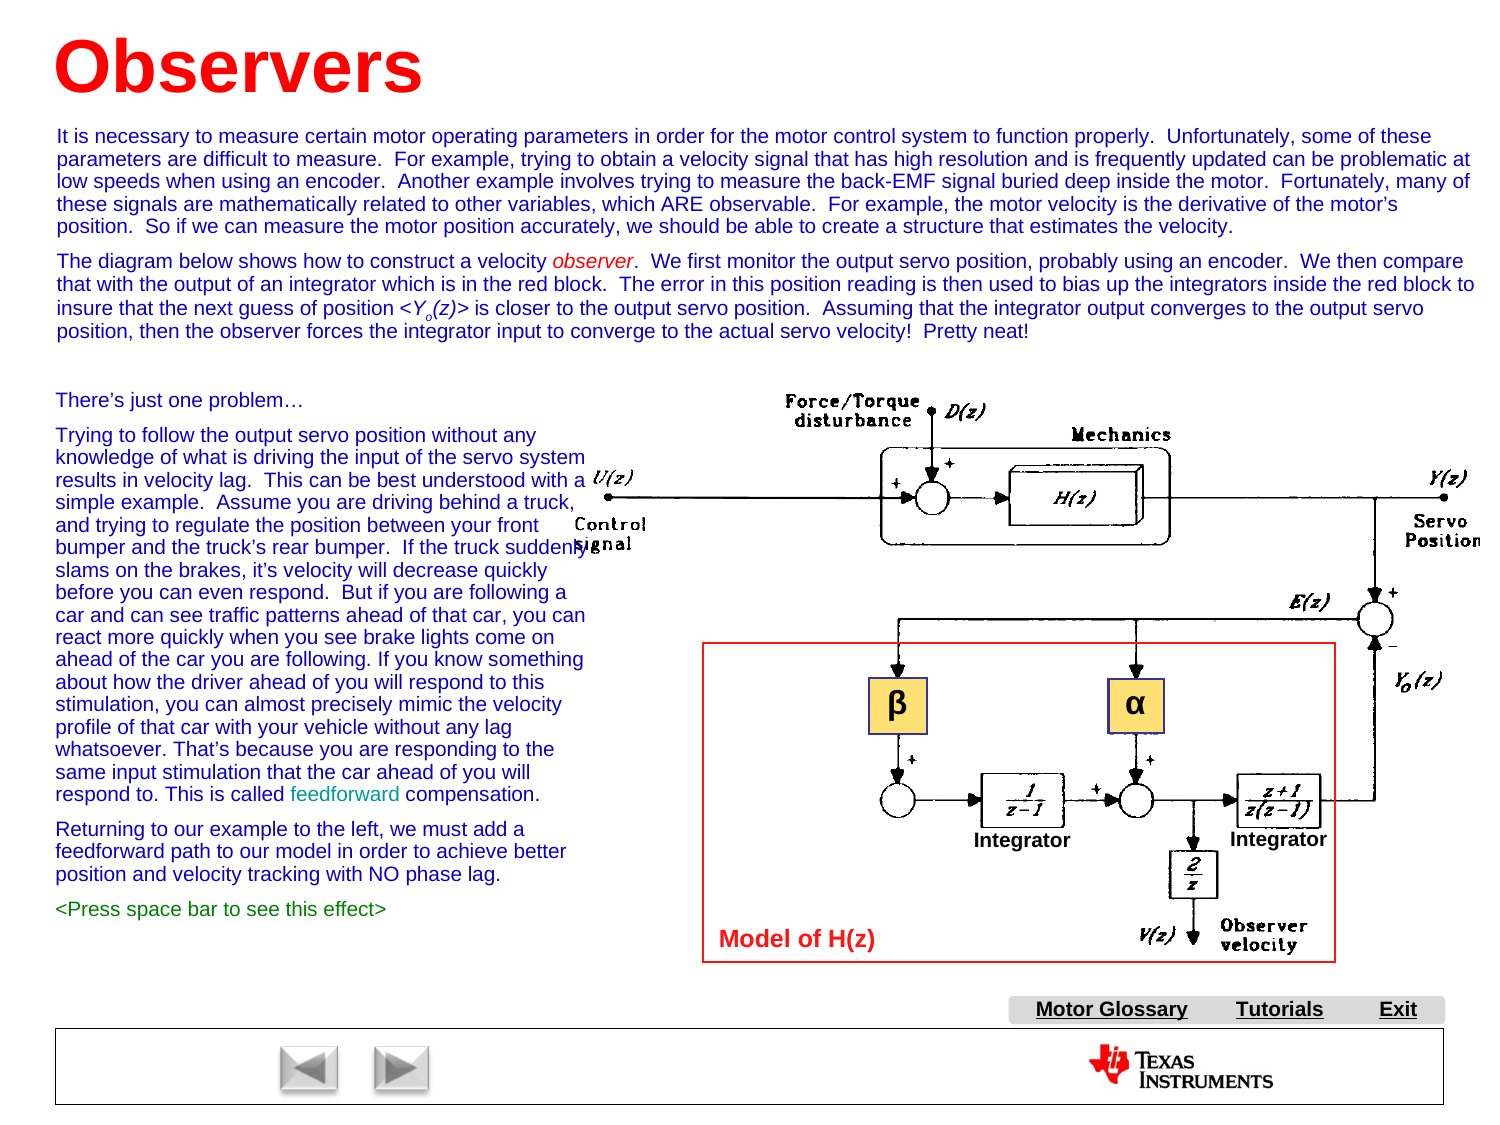

# Observers
It is necessary to measure certain motor operating parameters in order for the motor control system to function properly. Unfortunately, some of these parameters are difficult to measure. For example, trying to obtain a velocity signal that has high resolution and is frequently updated can be problematic at low speeds when using an encoder. Another example involves trying to measure the back-EMF signal buried deep inside the motor. Fortunately, many of these signals are mathematically related to other variables, which ARE observable. For example, the motor velocity is the derivative of the motor’s position. So if we can measure the motor position accurately, we should be able to create a structure that estimates the velocity.
The diagram below shows how to construct a velocity observer. We first monitor the output servo position, probably using an encoder. We then compare that with the output of an integrator which is in the red block. The error in this position reading is then used to bias up the integrators inside the red block to insure that the next guess of position <Yo(z)> is closer to the output servo position. Assuming that the integrator output converges to the output servo position, then the observer forces the integrator input to converge to the actual servo velocity! Pretty neat!
There’s just one problem…
Trying to follow the output servo position without any knowledge of what is driving the input of the servo system results in velocity lag. This can be best understood with a simple example. Assume you are driving behind a truck, and trying to regulate the position between your front bumper and the truck’s rear bumper. If the truck suddenly slams on the brakes, it’s velocity will decrease quickly before you can even respond. But if you are following a car and can see traffic patterns ahead of that car, you can react more quickly when you see brake lights come on ahead of the car you are following. If you know something about how the driver ahead of you will respond to this stimulation, you can almost precisely mimic the velocity profile of that car with your vehicle without any lag whatsoever. That’s because you are responding to the same input stimulation that the car ahead of you will respond to. This is called feedforward compensation.
Returning to our example to the left, we must add a feedforward path to our model in order to achieve better position and velocity tracking with NO phase lag.
<Press space bar to see this effect>
α
β
Integrator
Integrator
Model of H(z)